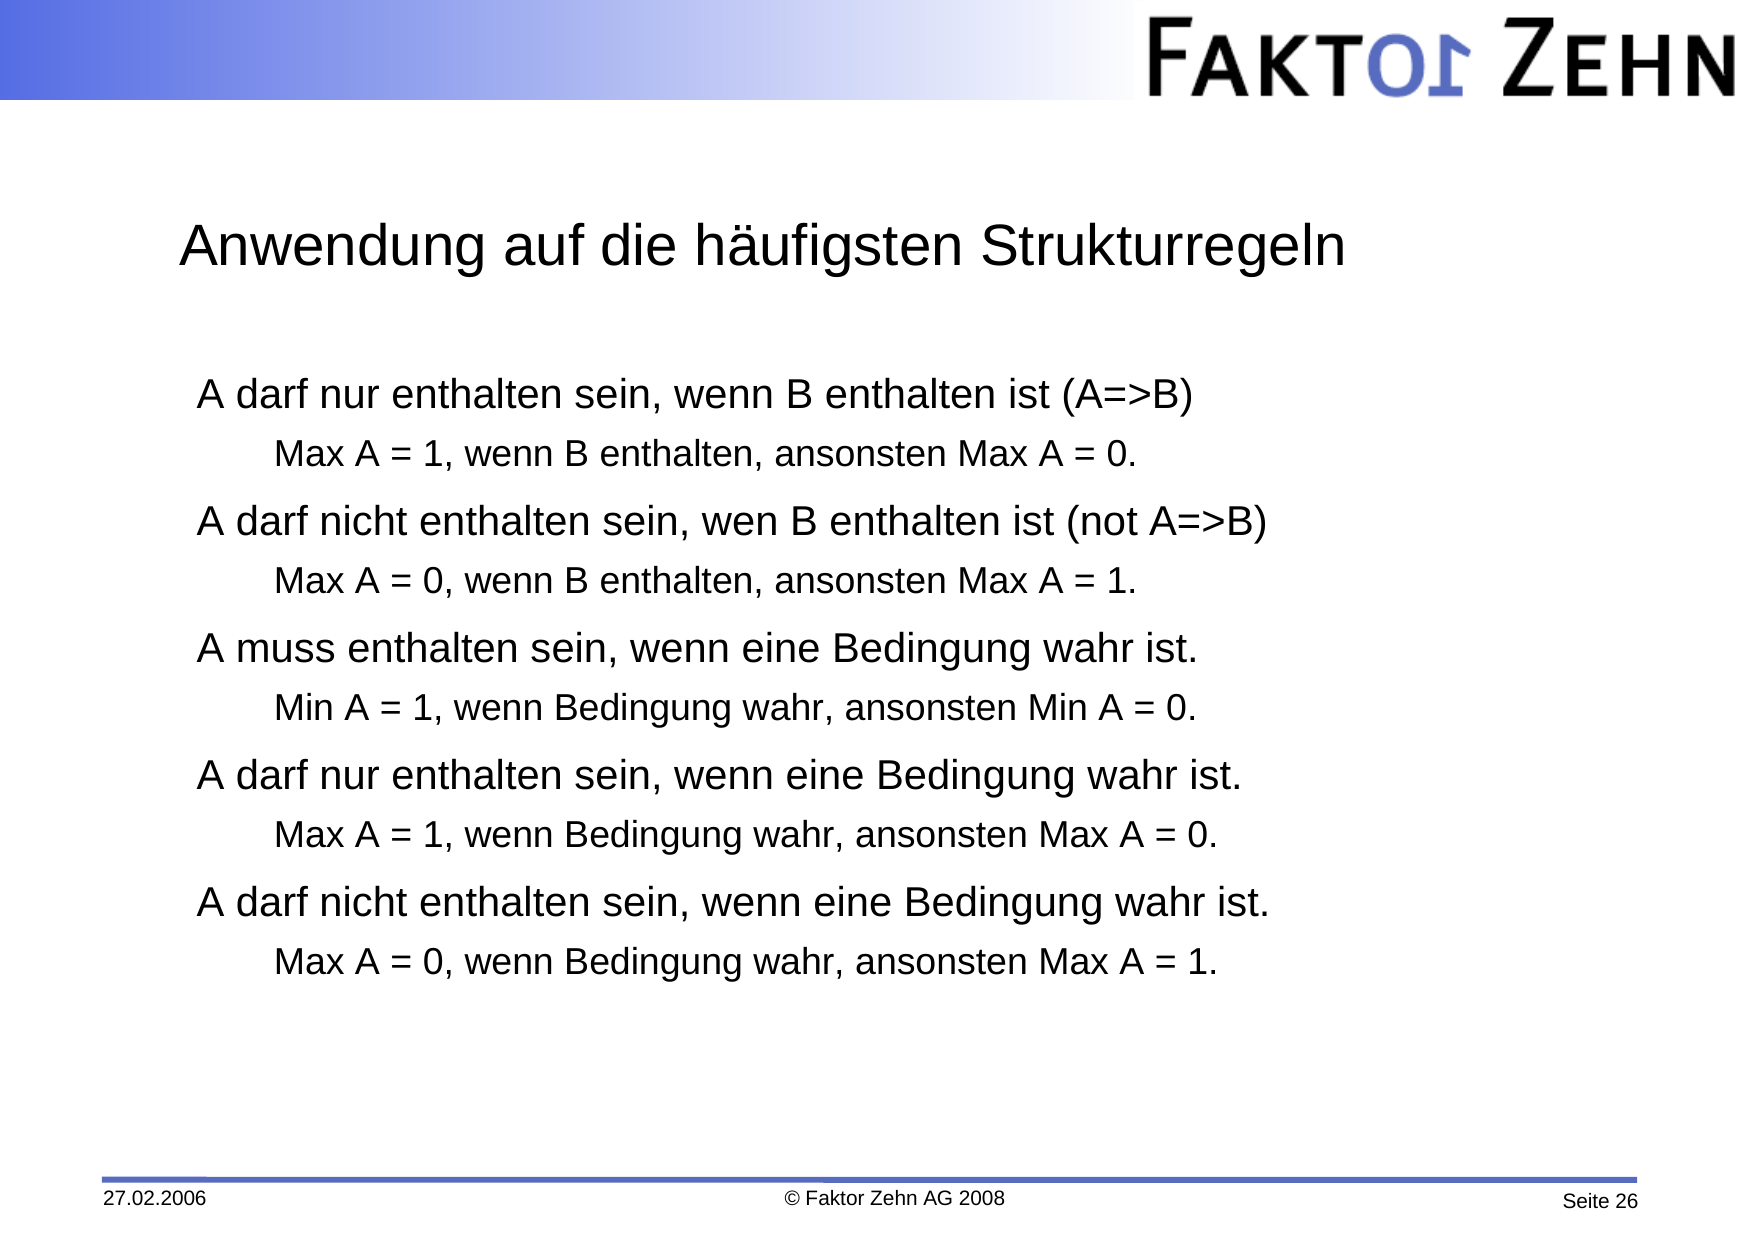

# Anwendung auf die häufigsten Strukturregeln
A darf nur enthalten sein, wenn B enthalten ist (A=>B)
Max A = 1, wenn B enthalten, ansonsten Max A = 0.
A darf nicht enthalten sein, wen B enthalten ist (not A=>B)
Max A = 0, wenn B enthalten, ansonsten Max A = 1.
A muss enthalten sein, wenn eine Bedingung wahr ist.
Min A = 1, wenn Bedingung wahr, ansonsten Min A = 0.
A darf nur enthalten sein, wenn eine Bedingung wahr ist.
Max A = 1, wenn Bedingung wahr, ansonsten Max A = 0.
A darf nicht enthalten sein, wenn eine Bedingung wahr ist.
Max A = 0, wenn Bedingung wahr, ansonsten Max A = 1.